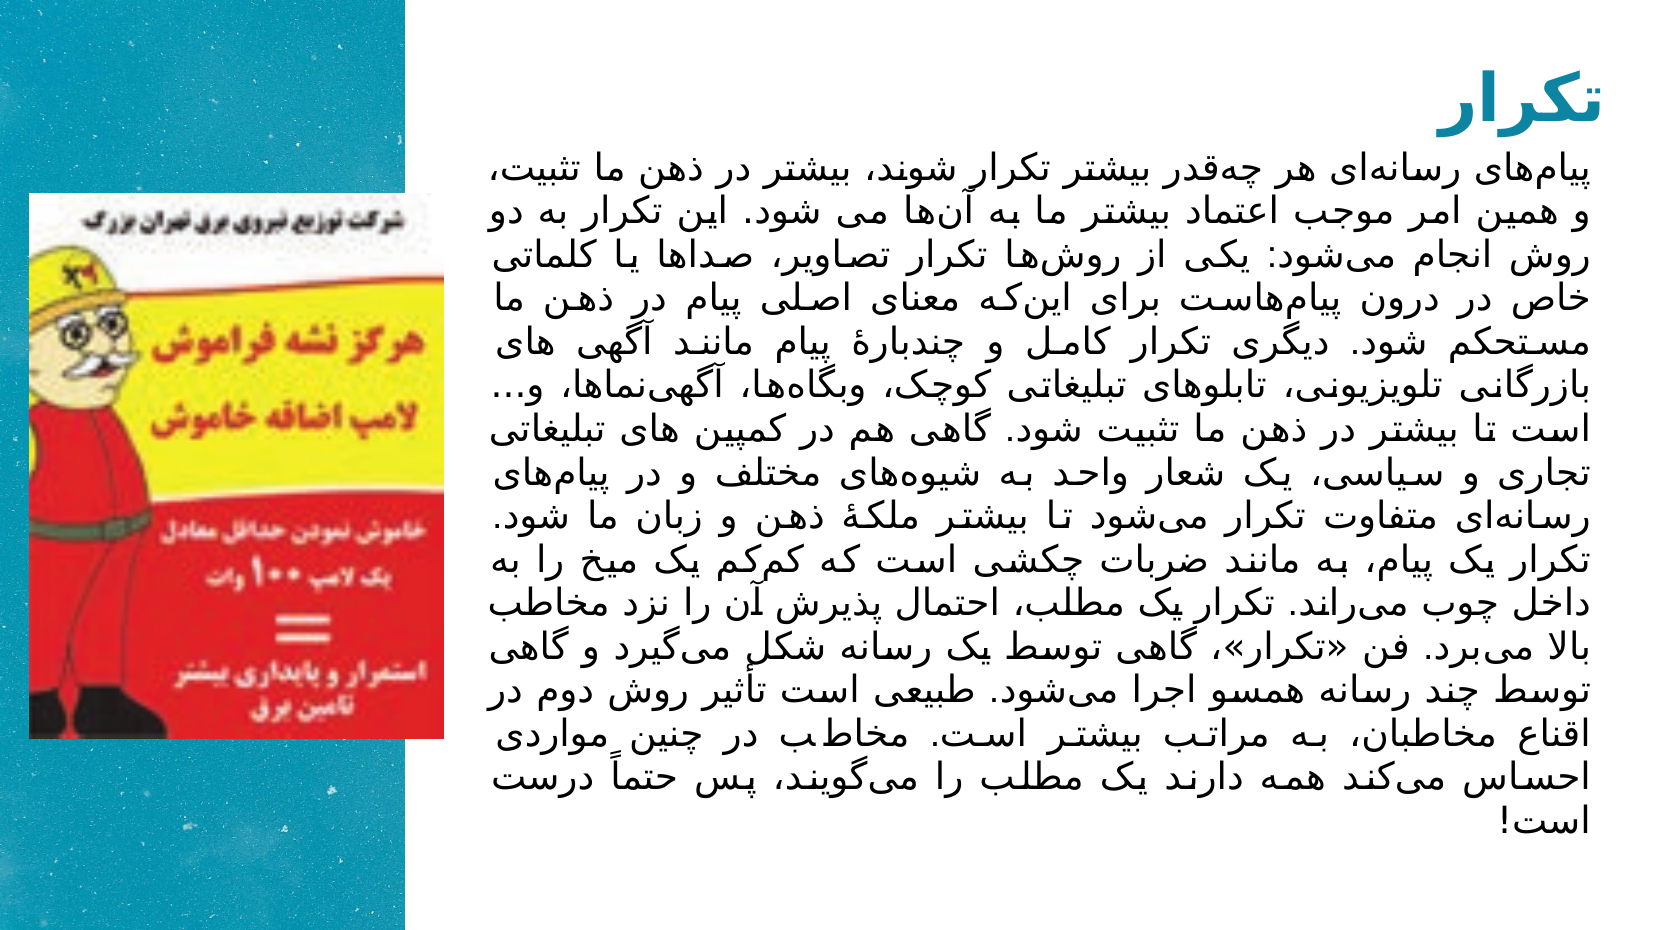

# تکرار
‫پیام‬‫‌های‬ ‫رسانه‌‫ای‬ ‫هر‬ ‫چه‌قدر‬ ‫بیشتر‬ ‫تکرار‬ ‫شوند‪،‬‬ ‫بیشتر‬ ‫در‬ ‫ذهن‬ ‫ما‬ ‫تثبیت‪،‬‬ ‫و ‬‫همین‬ ‫امر‬ ‫موجب‬ ‫اعتماد‬ ‫بیشتر‬ ‫ما‬ ‫به‬ ‫آن‌ها‬ ‫می‬ ‫شود‪.‬‬ ‫این‬ ‫تکرار‬ ‫به‬ ‫دو‬ ‫روش‬ ‫انجام ‬‫می‌‫شود‪:‬‬ ‫یکی‬ ‫از‬ ‫روش‌‫ها‬ ‫تکرار‬ ‫تصاویر‪،‬‬ ‫صداها‬ ‫یا‬ ‫کلماتی‬ ‫خاص‬ ‫در‬ ‫درون‬ ‫پیام‬‫‌هاست‬ ‫برای‬ ‫این‌که‬ ‫معنای‬ ‫اصلی‬ ‫پیام‬ ‫در‬ ‫ذهن‬ ‫ما‬ ‫مستحکم‬ ‫شود‪.‬‬ ‫دیگری‬ ‫تکرار‬ ‫کامل‬ ‫و‬ ‫چندبارۀ‬ ‫پیام‬ ‫مانند‬ ‫آگهی‬ ‫های‬ ‫بازرگانی‬ ‫تلویزیونی‪،‬‬ ‫تابلوهای‬ ‫تبلیغاتی ‬‫کوچک‪،‬‬ ‫وبگاه‌ها‪،‬‬ ‫آگهی‌نما‌ها‪،‬‬ ‫و‪...‬ ‬‫است‬ ‫تا‬ ‫بیشتر‬ ‫در‬ ‫ذهن‬ ‫ما‬ ‫تثبیت‬ ‫شود‪.‬‬ ‫گاهی‬ ‫هم‬ ‫در‬ ‫کمپین‬ ‫های‬ ‫تبلیغاتی‬ تجاری ‬‫و‬ ‫سیاسی‪،‬‬ ‫یک‬ ‫شعار‬ ‫واحد‬ ‫به‬ ‫شیوه‌‫های‬ ‫مختلف‬ ‫و‬ ‫در‬ ‫پیام‌‫های‬ ‫رسانه‌‫ای‬ ‫متفاوت‬ ‫تکرار‬ ‫می‬‌‫شود‬ تا ‬‫بیشتر‬ ‫ملکۀ‬ ‫ذهن‬ ‫و‬ ‫زبان‬ ‫ما‬ ‫شود‪.‬‬ ‫تکرار‬ ‫یک‬ ‫پیام‪،‬‬ ‫به‬ ‫مانند‬ ‫ضربات‬ ‫چکشی‬ ‫است‬ ‫که‬ ‫کم‌‫کم‬ ‫یک‬ ‫میخ‬ ‫را‬ ‫به ‬‫داخل‬ ‫چوب‬ ‫می‌‫راند‪.‬‬ ‫تکرار‬ ‫یک‬ ‫مطلب‪،‬‬ ‫احتمال‬ ‫پذیرش‬ ‫آن‬ ‫را‬ ‫نزد‬ ‫مخاطب‬ ‫بالا‬ ‫می‌‫برد‪.‬‬ ‫فن‬ ‫«‫تکرار»‪،‬‬ ‫گاهی ‬‫توسط‬ ‫یک‬ ‫رسانه‬ ‫شکل‬ ‫می‬‌گیرد‬ ‫و‬ ‫گاهی‬ ‫توسط‬ ‫چند‬ ‫رسانه‬ ‫همسو‬ ‫اجرا‬ ‫می‌‫شود‪.‬‬ ‫طبیعی‬ ‫است‬ ‫تأثیر ‬‫روش‬ ‫دوم‬ ‫در‬ ‫اقناع‬ ‫مخاطبان‪،‬‬ ‫به‬ ‫مراتب‬ ‫بیشتر‬ ‫است‪.‬‬ ‫مخاط‬ب در چنین مواردی احساس می‌کند همه دارند یک مطلب را می‌گویند، پس حتماً درست است!